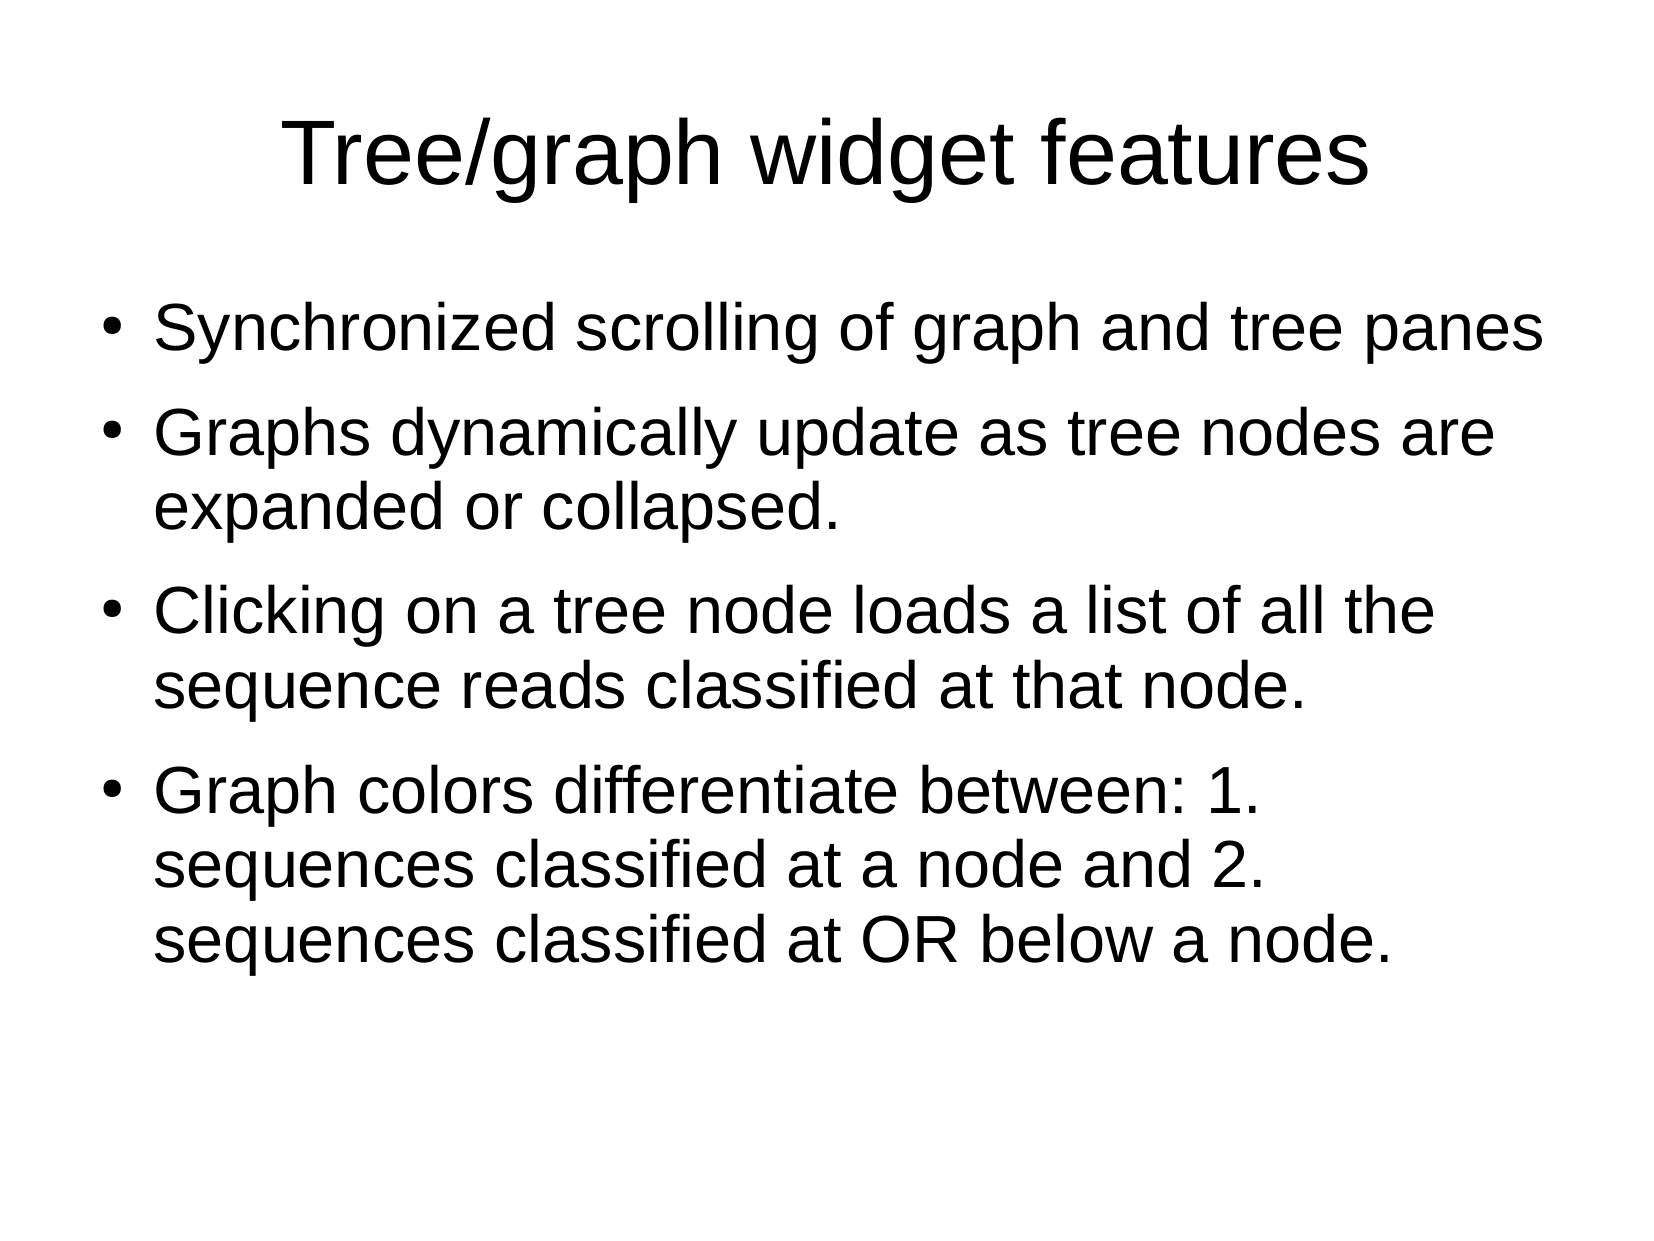

# Tree/graph widget features
Synchronized scrolling of graph and tree panes
Graphs dynamically update as tree nodes are expanded or collapsed.
Clicking on a tree node loads a list of all the sequence reads classified at that node.
Graph colors differentiate between: 1. sequences classified at a node and 2. sequences classified at OR below a node.